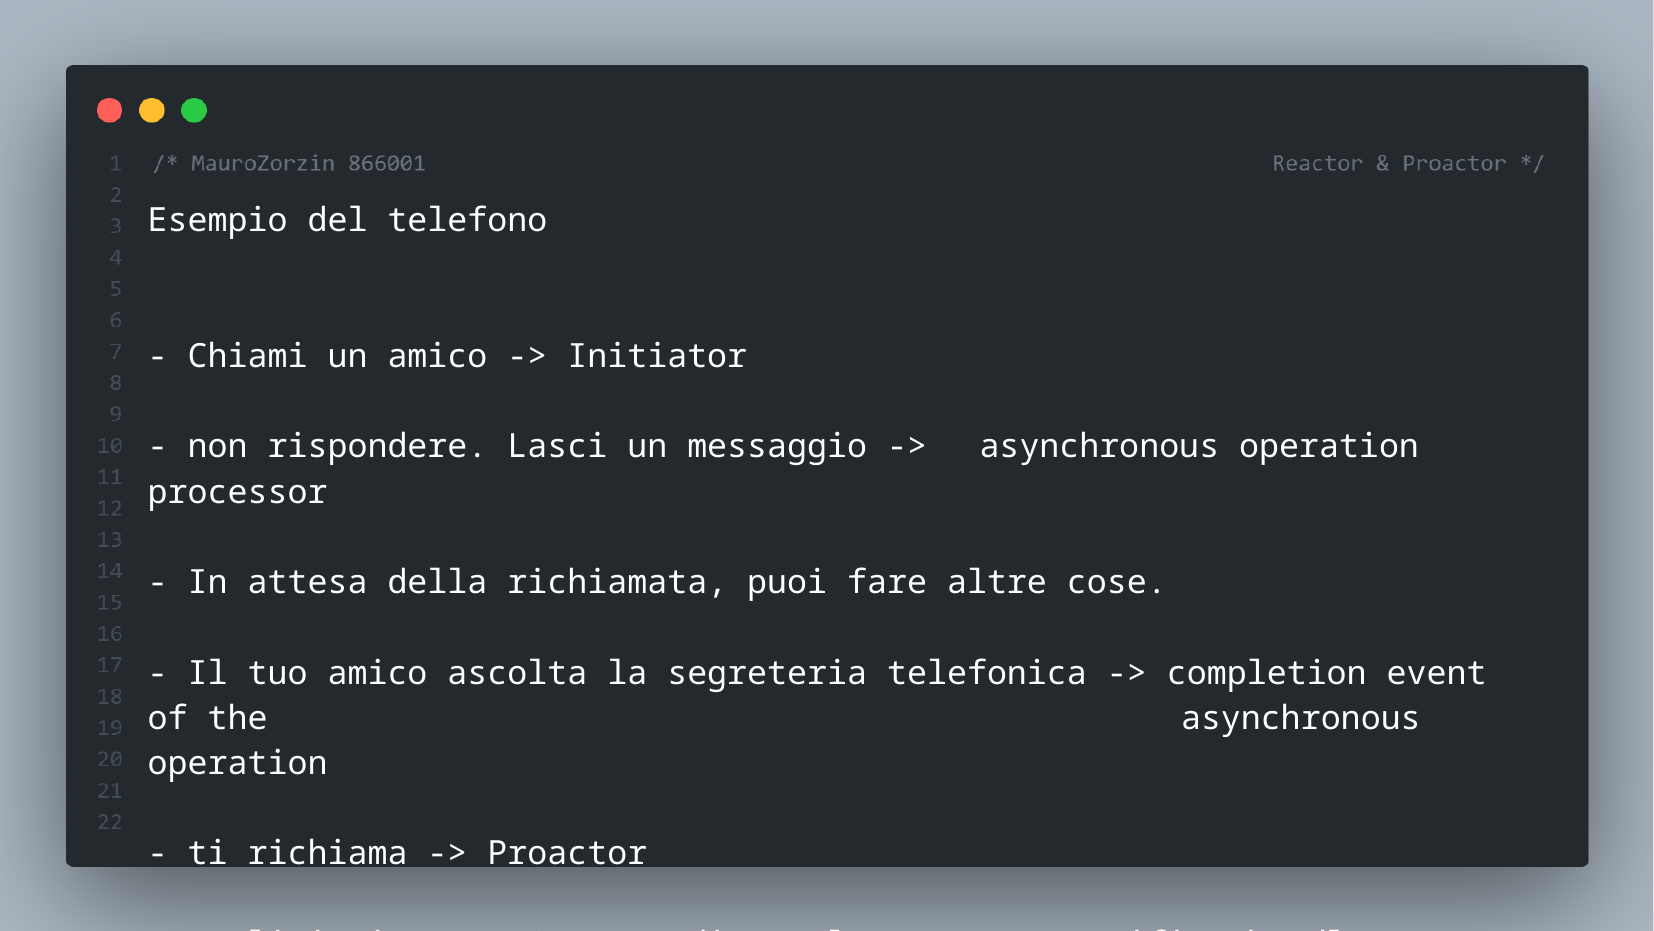

# Esempio del telefono
- Chiami un amico -> Initiator
- non rispondere. Lasci un messaggio -> 	 asynchronous operation processor
- In attesa della richiamata, puoi fare altre cose.
- Il tuo amico ascolta la segreteria telefonica -> completion event of the 													asynchronous operation
- ti richiama -> Proactor
- parli insieme -> Gestore di completamento, specifico handle_event()